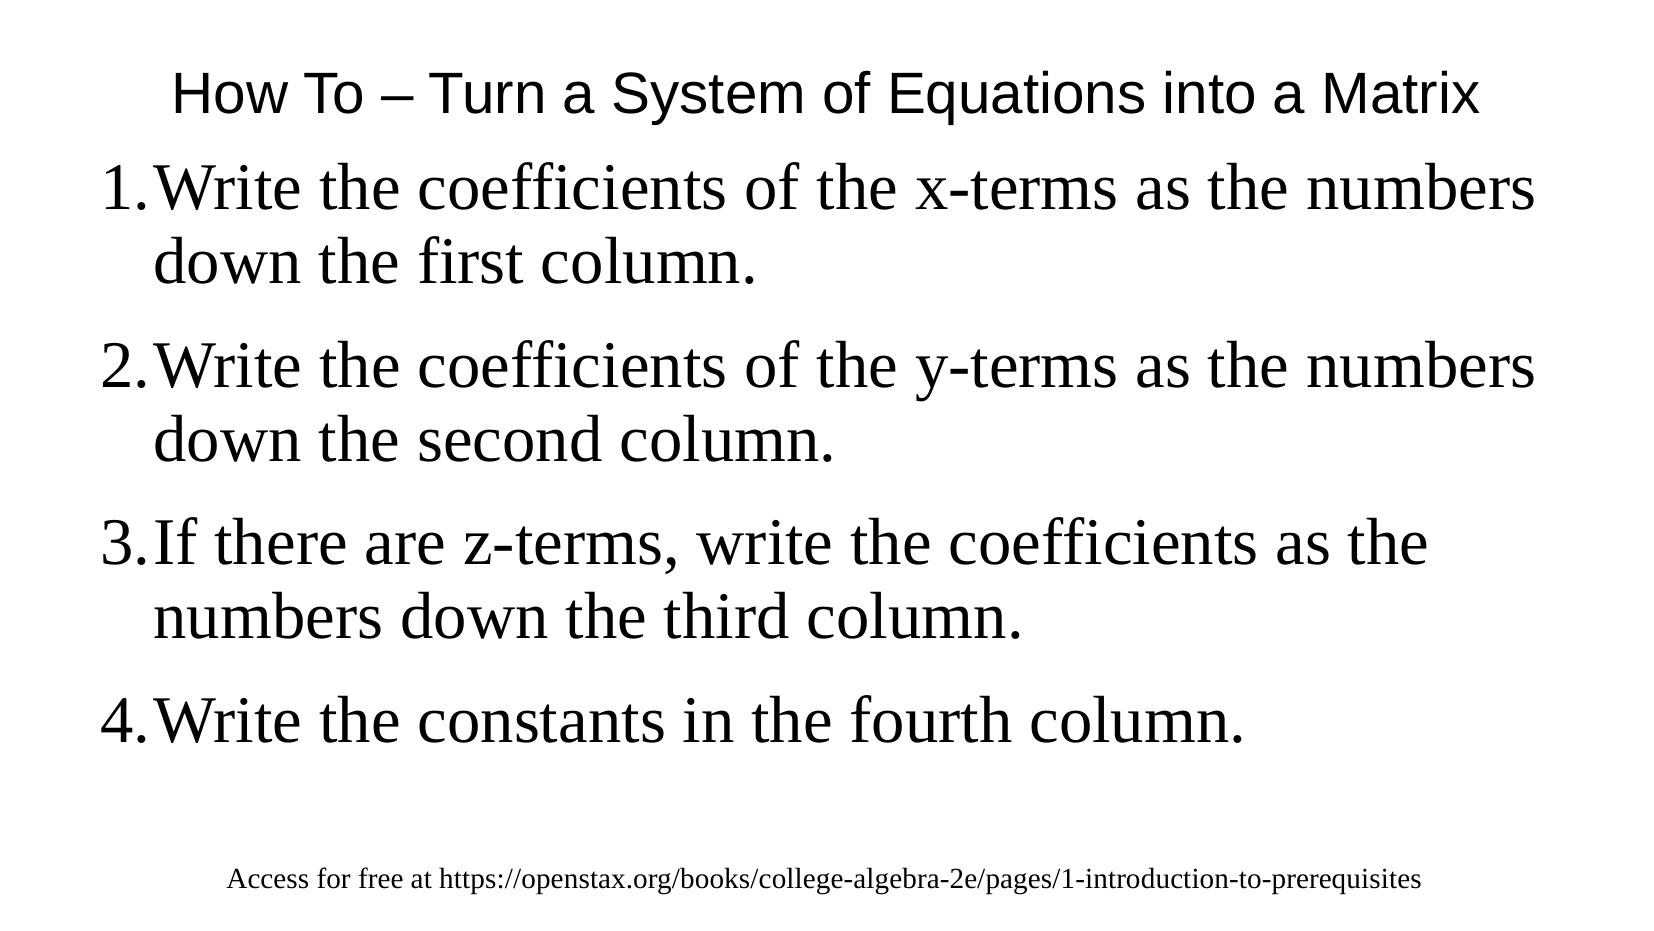

# How To – Turn a System of Equations into a Matrix
Write the coefficients of the x-terms as the numbers down the first column.
Write the coefficients of the y-terms as the numbers down the second column.
If there are z-terms, write the coefficients as the numbers down the third column.
Write the constants in the fourth column.
Access for free at https://openstax.org/books/college-algebra-2e/pages/1-introduction-to-prerequisites